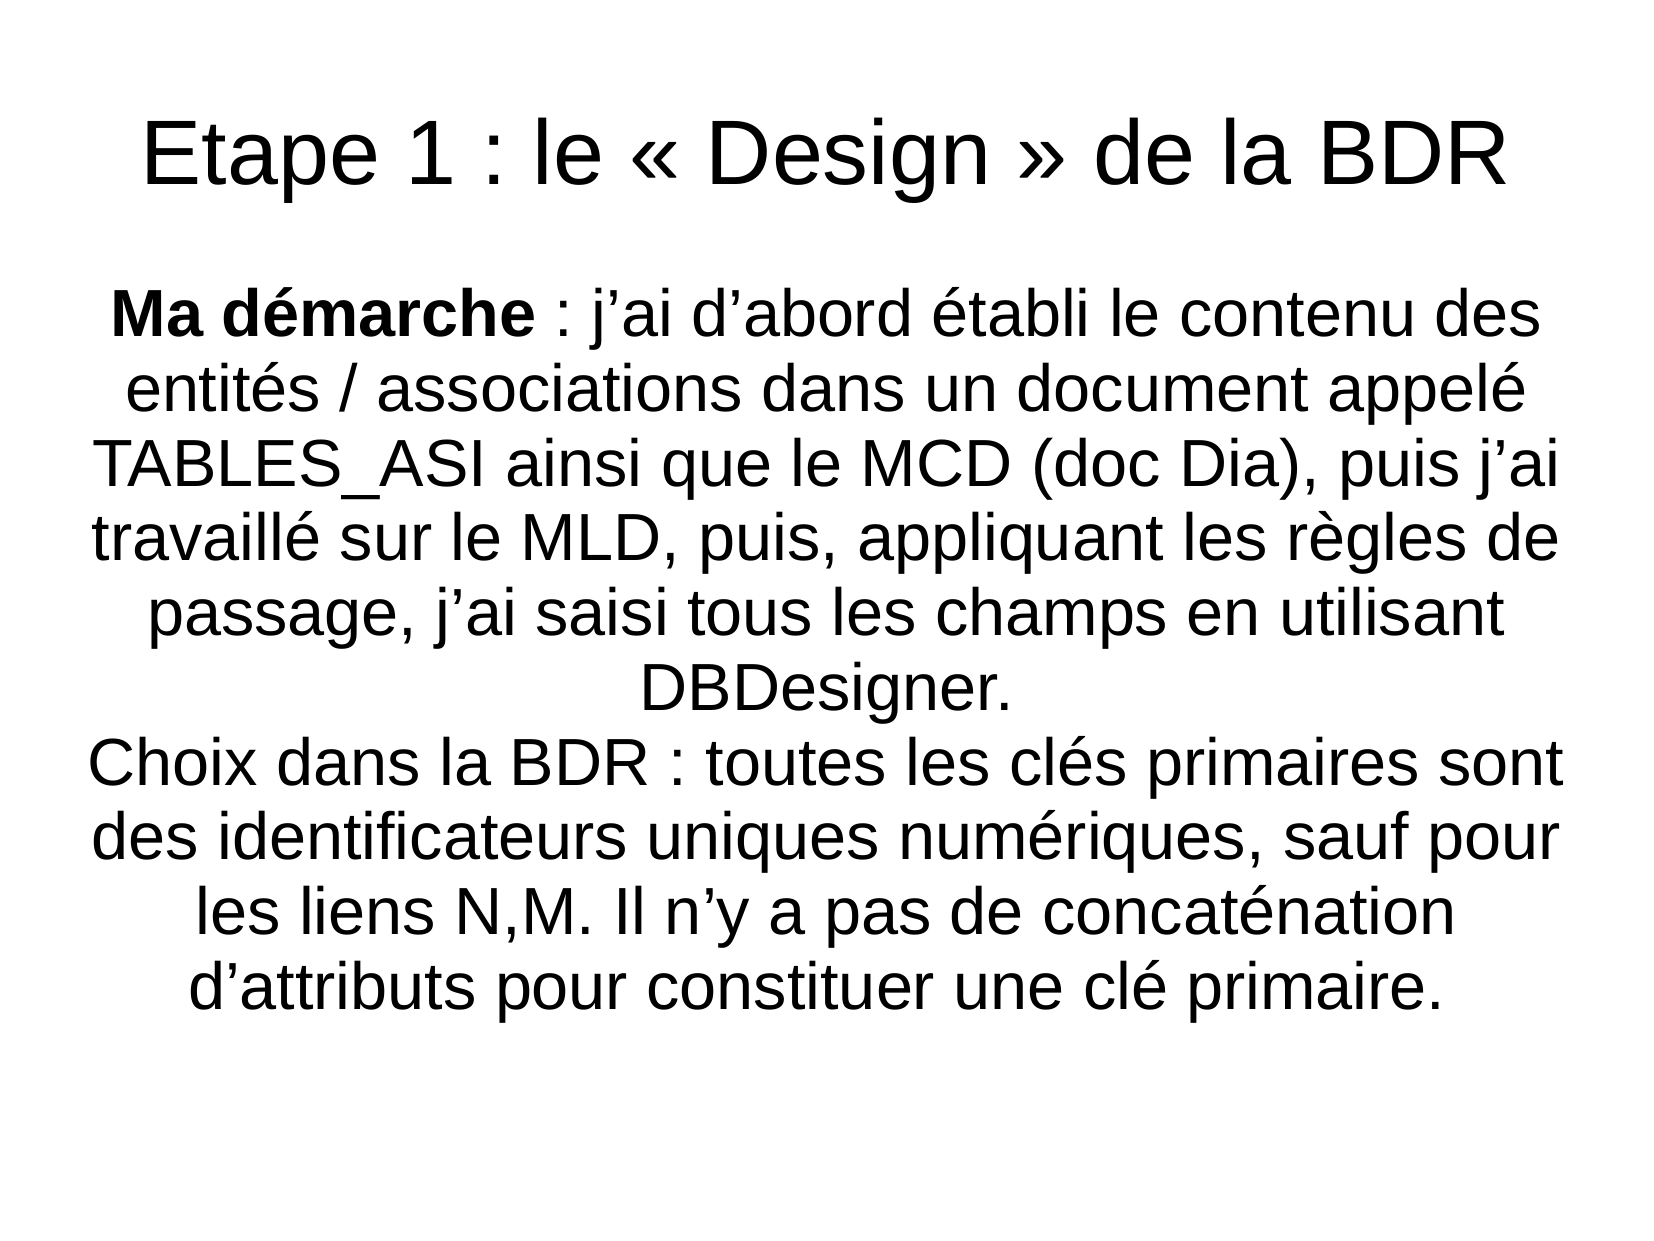

# Etape 1 : le « Design » de la BDR
Ma démarche : j’ai d’abord établi le contenu des entités / associations dans un document appelé TABLES_ASI ainsi que le MCD (doc Dia), puis j’ai travaillé sur le MLD, puis, appliquant les règles de passage, j’ai saisi tous les champs en utilisant DBDesigner.
Choix dans la BDR : toutes les clés primaires sont des identificateurs uniques numériques, sauf pour les liens N,M. Il n’y a pas de concaténation d’attributs pour constituer une clé primaire.